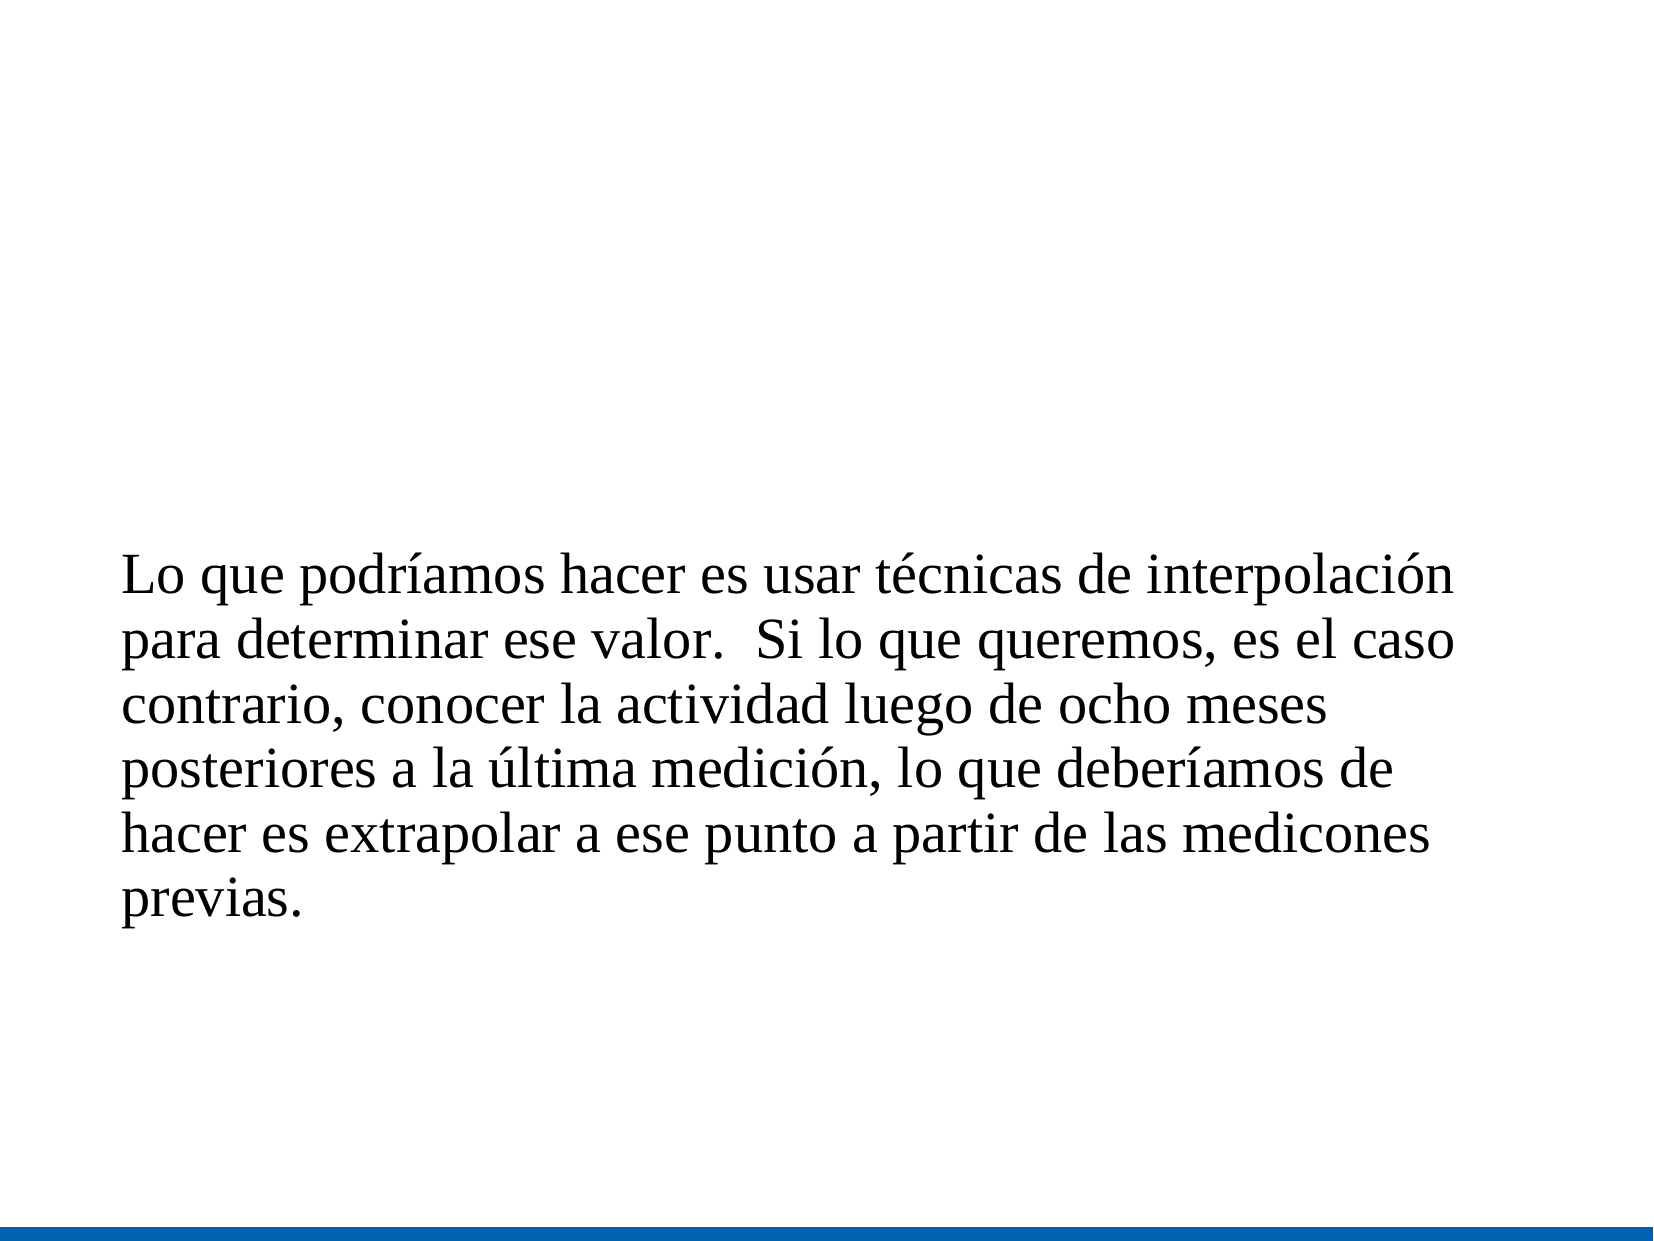

#
Lo que podríamos hacer es usar técnicas de interpolación para determinar ese valor. Si lo que queremos, es el caso contrario, conocer la actividad luego de ocho meses posteriores a la última medición, lo que deberíamos de hacer es extrapolar a ese punto a partir de las medicones previas.